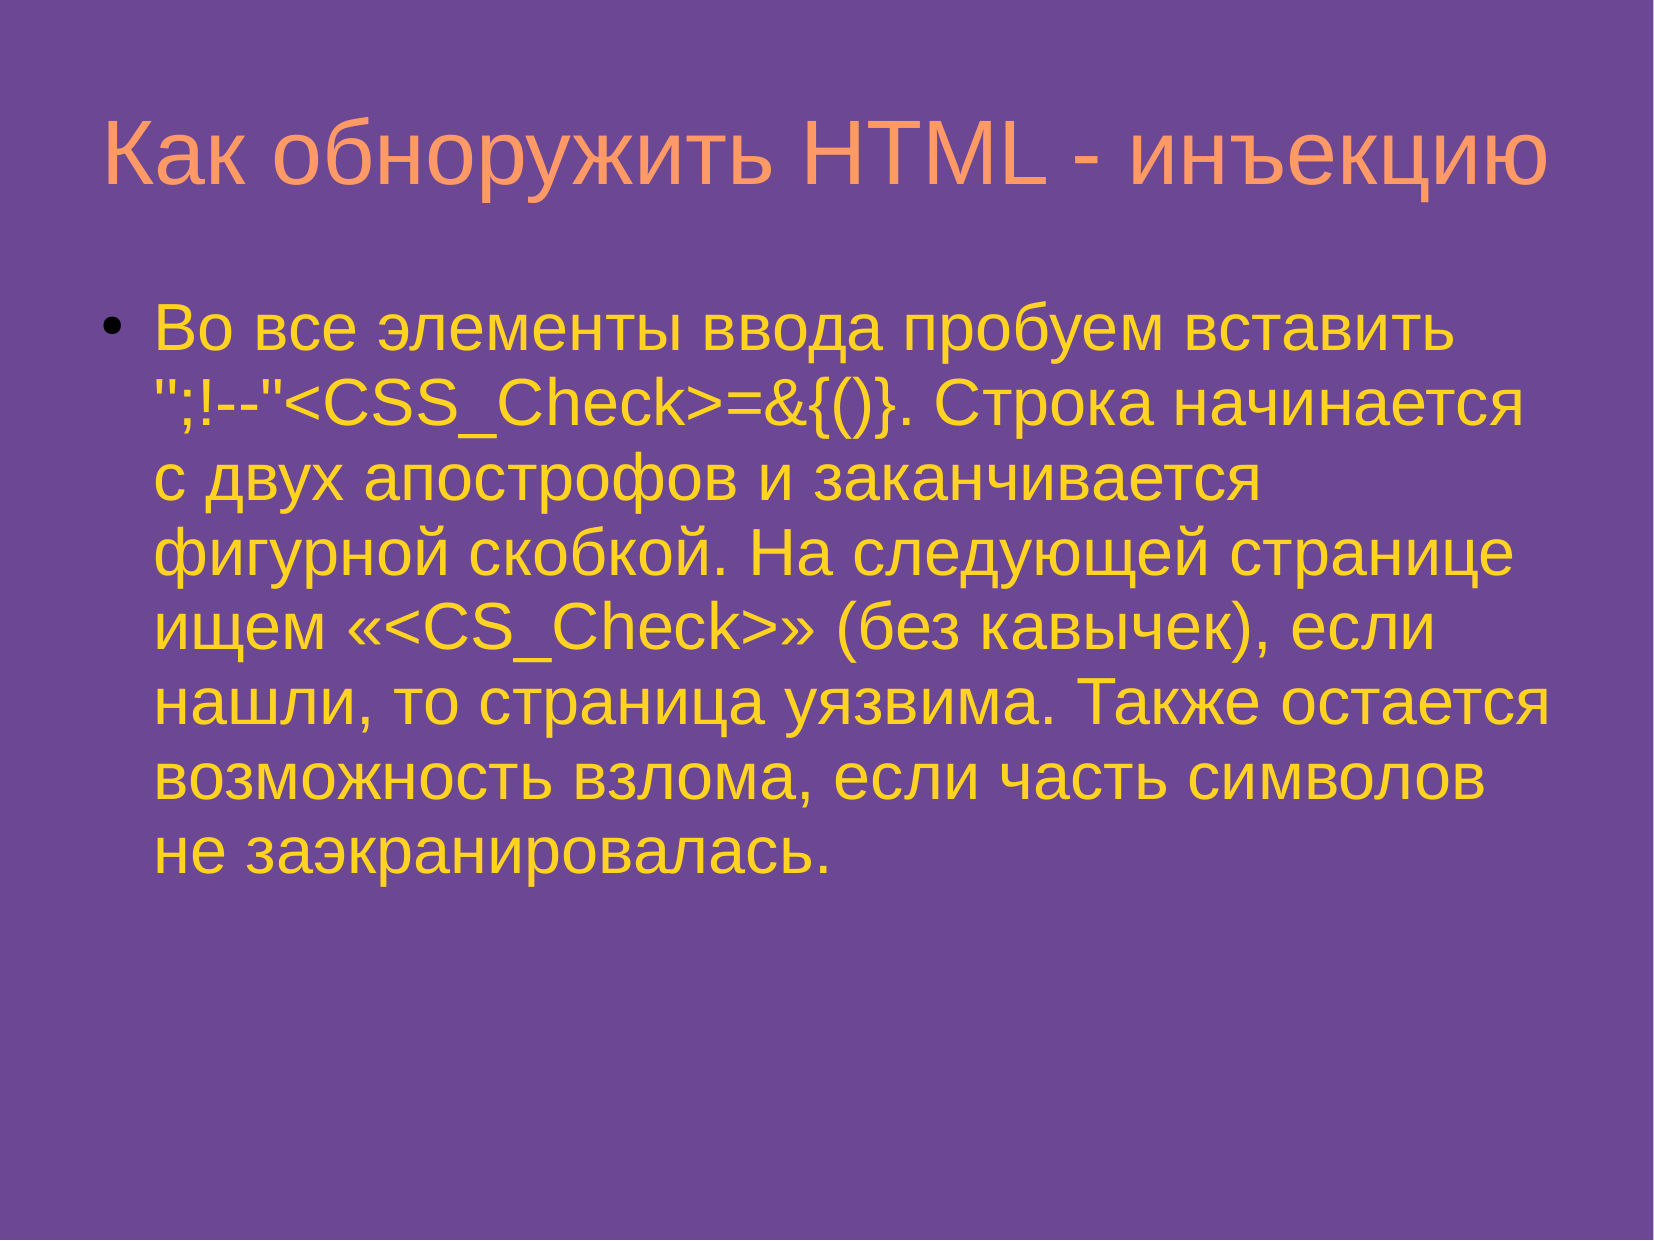

# Как обноружить HTML - инъекцию
Во все элементы ввода пробуем вставить '';!--"<CSS_Check>=&{()}. Строка начинается с двух апострофов и заканчивается фигурной скобкой. На следующей странице ищем «<CS_Check>» (без кавычек), если нашли, то страница уязвима. Также остается возможность взлома, если часть символов не заэкранировалась.